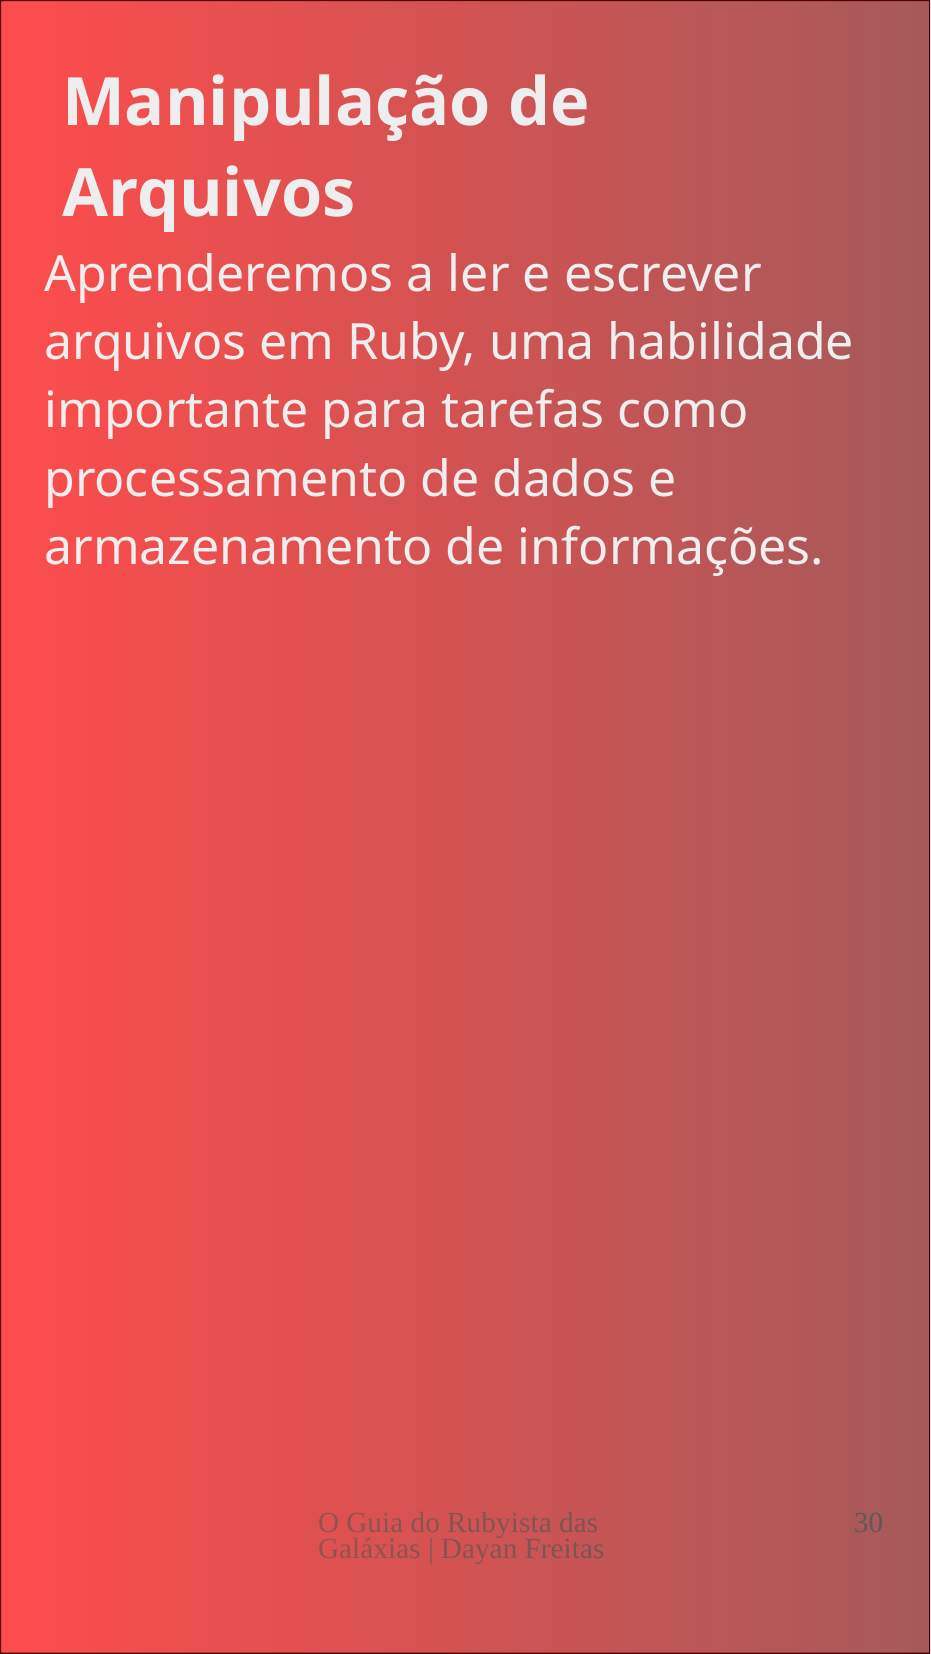

Manipulação de Arquivos
Aprenderemos a ler e escrever arquivos em Ruby, uma habilidade importante para tarefas como processamento de dados e armazenamento de informações.
O Guia do Rubyista das Galáxias | Dayan Freitas
30